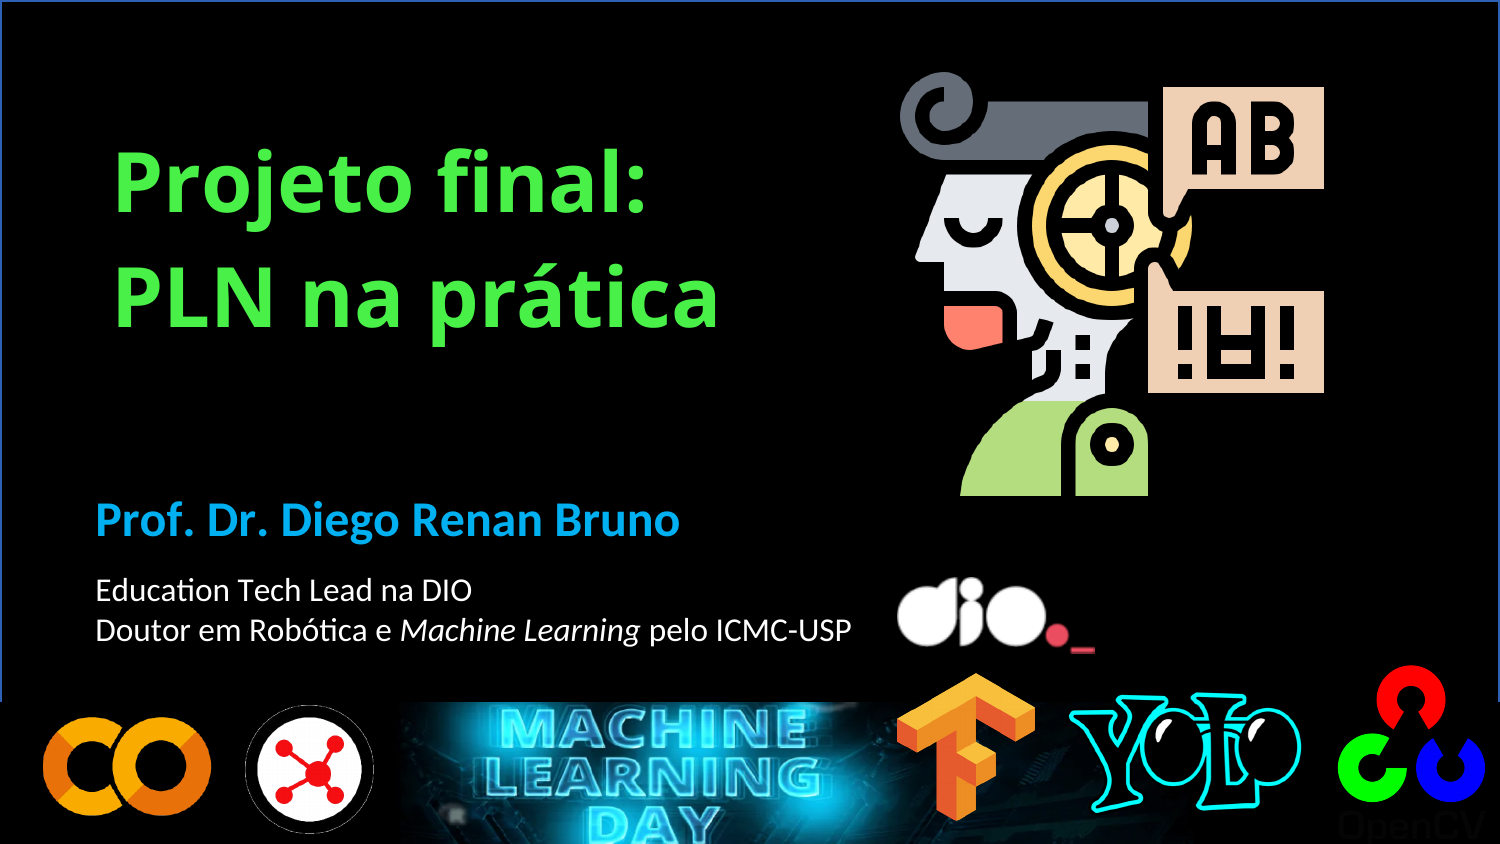

Projeto final:
PLN na prática
Prof. Dr. Diego Renan Bruno
Education Tech Lead na DIO
Doutor em Robótica e Machine Learning pelo ICMC-USP